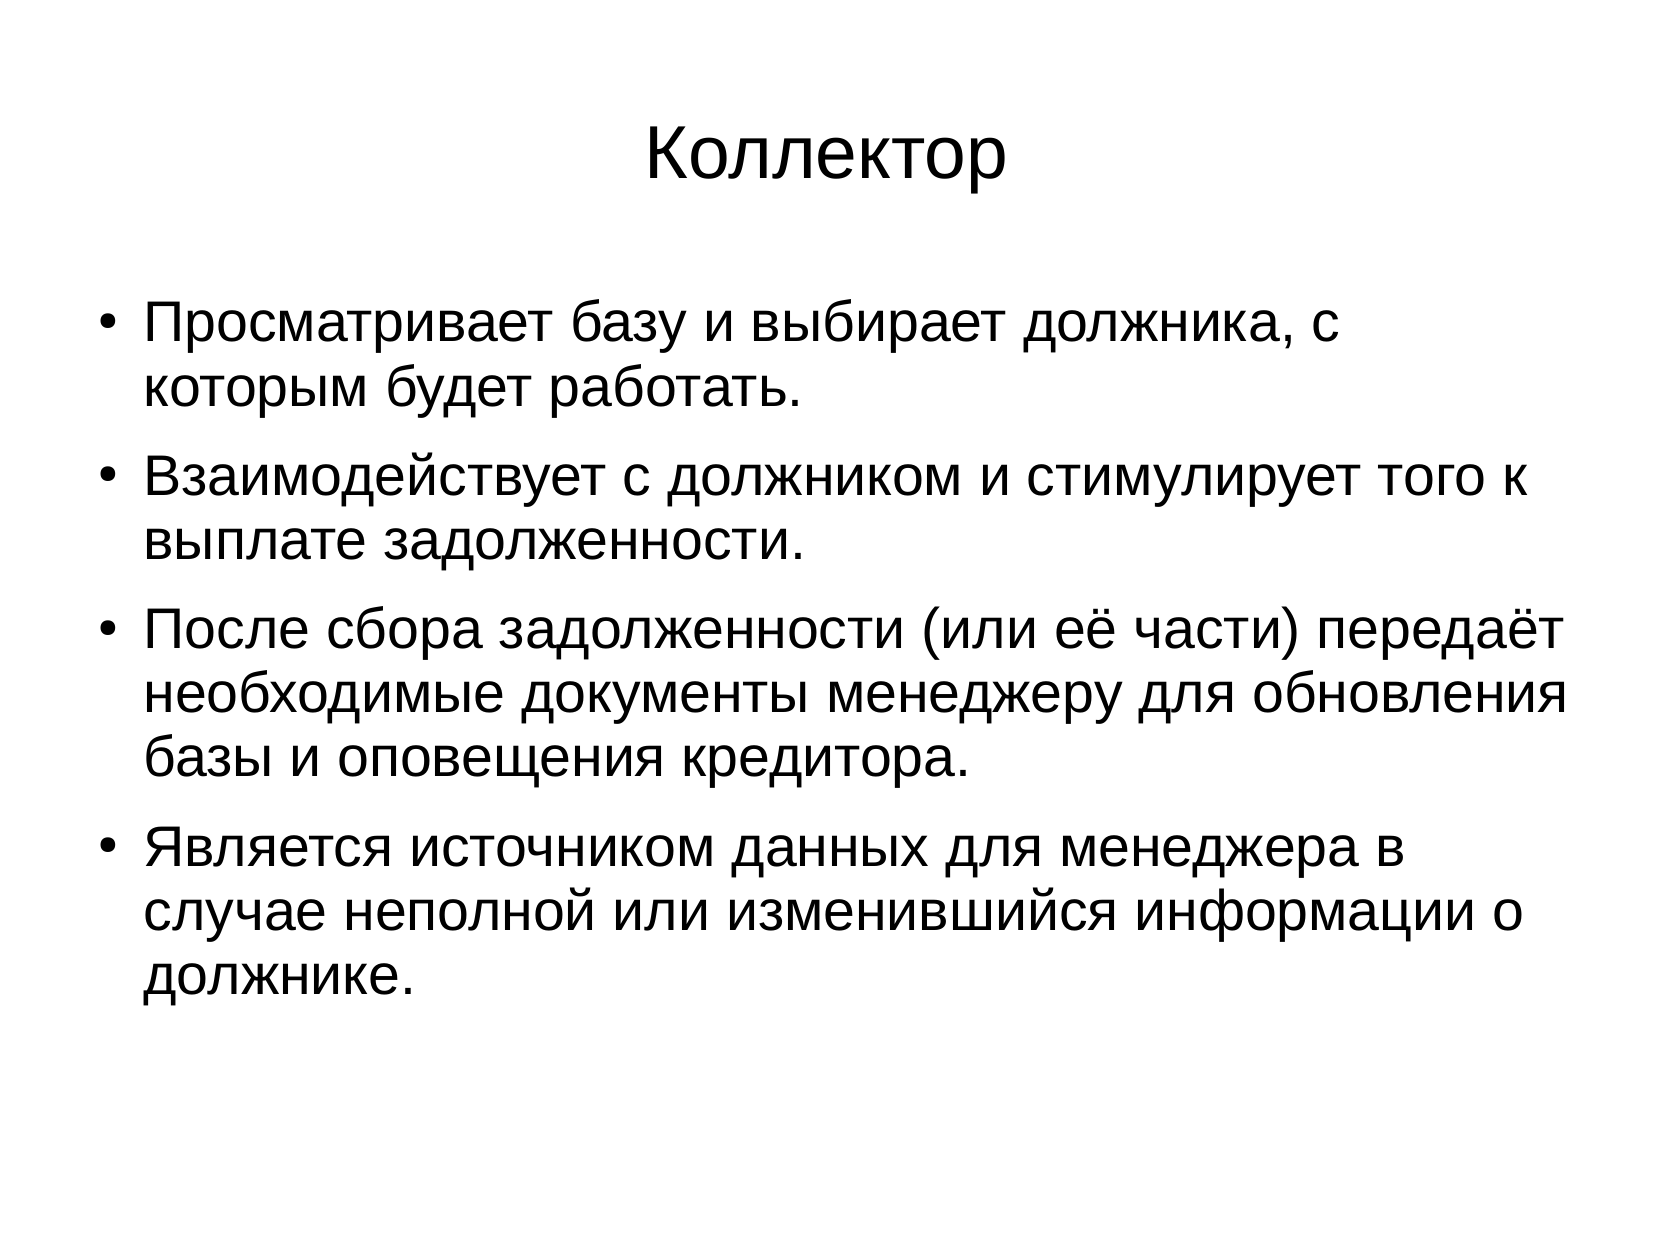

# Коллектор
Просматривает базу и выбирает должника, с которым будет работать.
Взаимодействует с должником и стимулирует того к выплате задолженности.
После сбора задолженности (или её части) передаёт необходимые документы менеджеру для обновления базы и оповещения кредитора.
Является источником данных для менеджера в случае неполной или изменившийся информации о должнике.